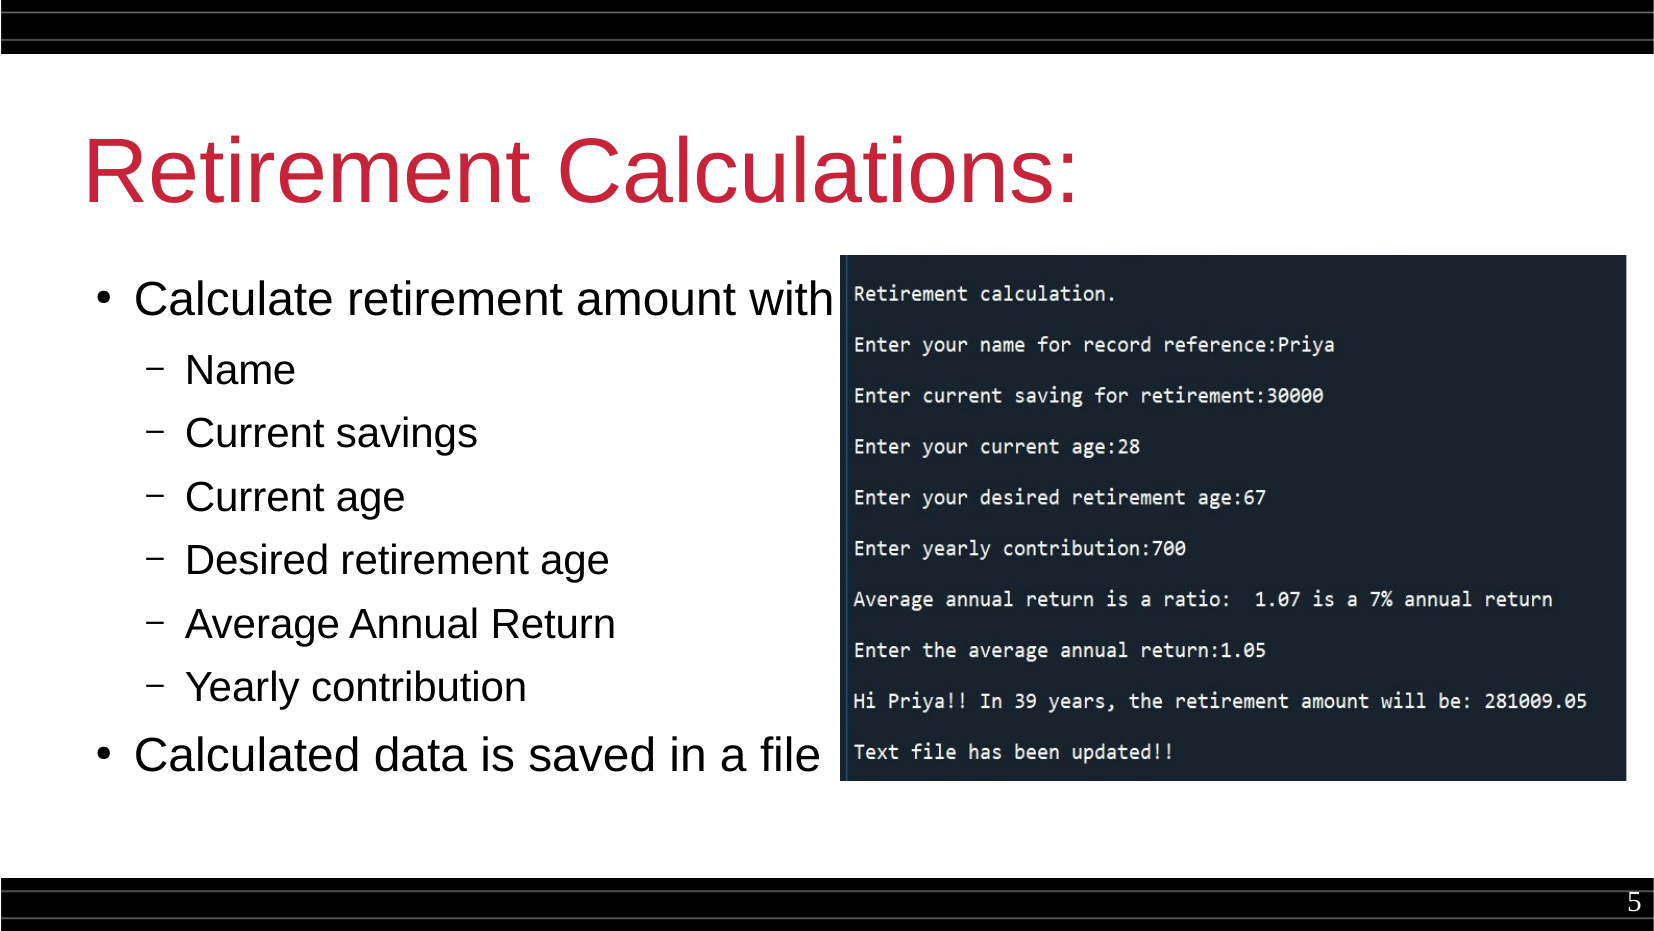

# Retirement Calculations:
Calculate retirement amount with
Name
Current savings
Current age
Desired retirement age
Average Annual Return
Yearly contribution
Calculated data is saved in a file